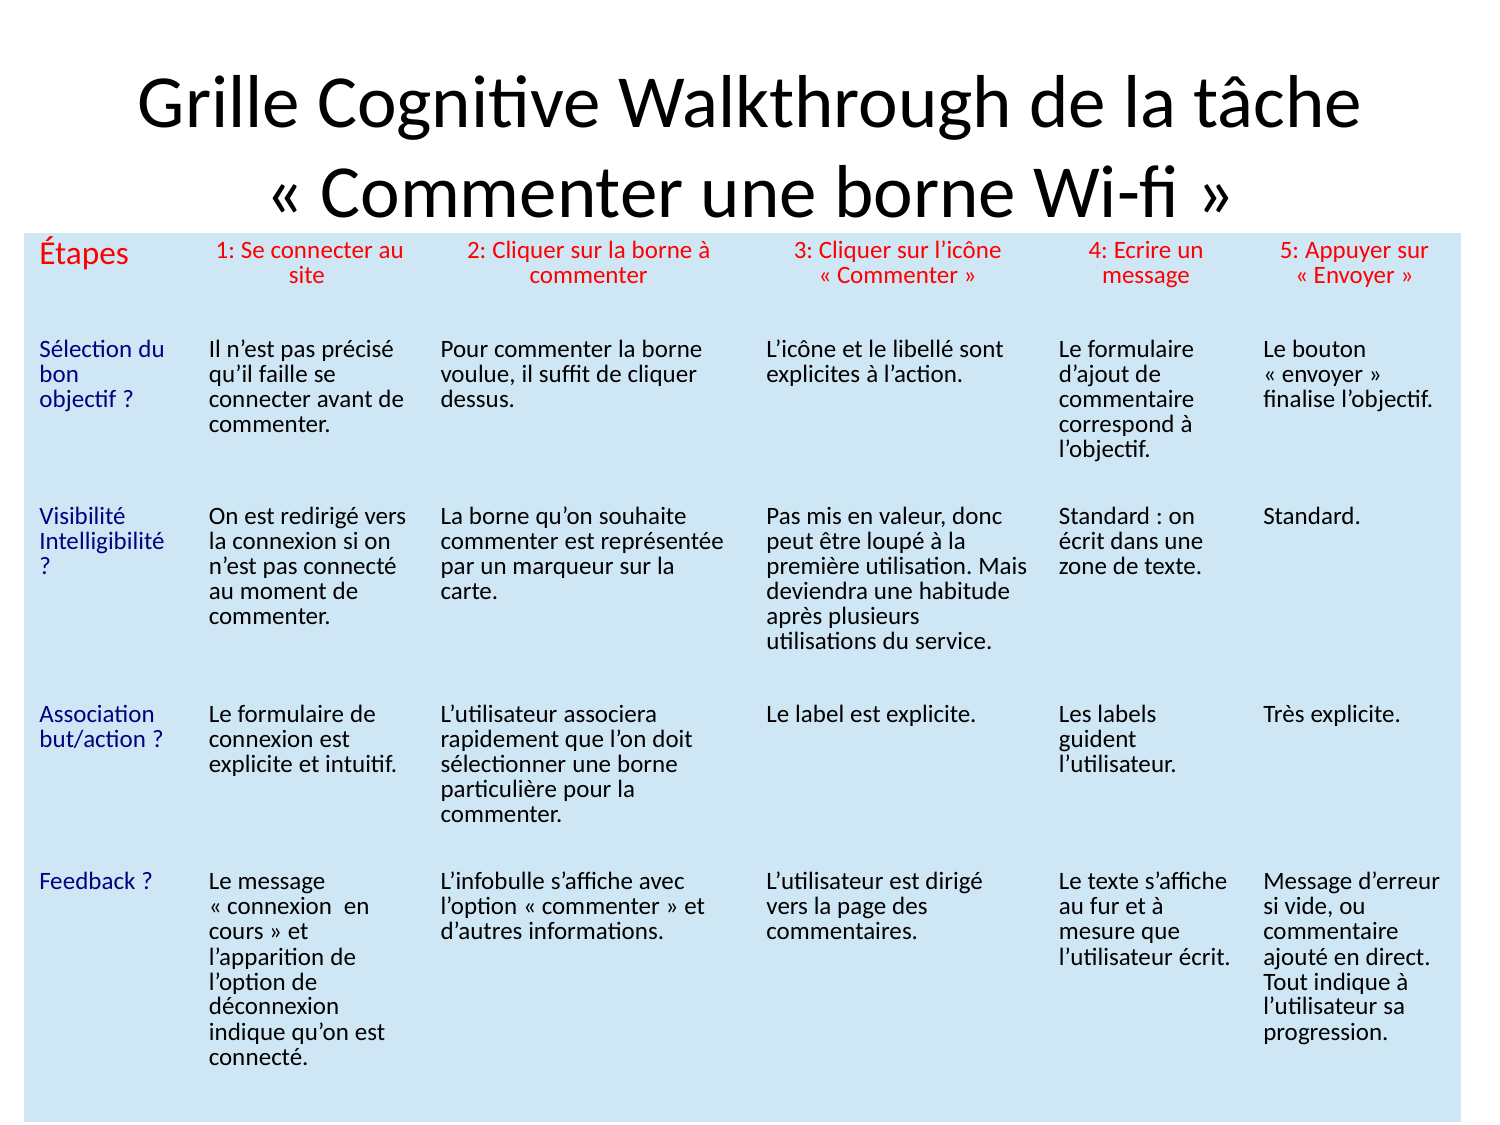

# Grille Cognitive Walkthrough de la tâche « Commenter une borne Wi-fi »
| Étapes | 1: Se connecter au site | 2: Cliquer sur la borne à commenter | 3: Cliquer sur l’icône « Commenter » | 4: Ecrire un message | 5: Appuyer sur « Envoyer » |
| --- | --- | --- | --- | --- | --- |
| Sélection du bon objectif ? | Il n’est pas précisé qu’il faille se connecter avant de commenter. | Pour commenter la borne voulue, il suffit de cliquer dessus. | L’icône et le libellé sont explicites à l’action. | Le formulaire d’ajout de commentaire correspond à l’objectif. | Le bouton « envoyer » finalise l’objectif. |
| Visibilité Intelligibilité ? | On est redirigé vers la connexion si on n’est pas connecté au moment de commenter. | La borne qu’on souhaite commenter est représentée par un marqueur sur la carte. | Pas mis en valeur, donc peut être loupé à la première utilisation. Mais deviendra une habitude après plusieurs utilisations du service. | Standard : on écrit dans une zone de texte. | Standard. |
| Association but/action ? | Le formulaire de connexion est explicite et intuitif. | L’utilisateur associera rapidement que l’on doit sélectionner une borne particulière pour la commenter. | Le label est explicite. | Les labels guident l’utilisateur. | Très explicite. |
| Feedback ? | Le message « connexion  en cours » et l’apparition de l’option de déconnexion indique qu’on est connecté. | L’infobulle s’affiche avec l’option « commenter » et d’autres informations. | L’utilisateur est dirigé vers la page des commentaires. | Le texte s’affiche au fur et à mesure que l’utilisateur écrit. | Message d’erreur si vide, ou commentaire ajouté en direct. Tout indique à l’utilisateur sa progression. |